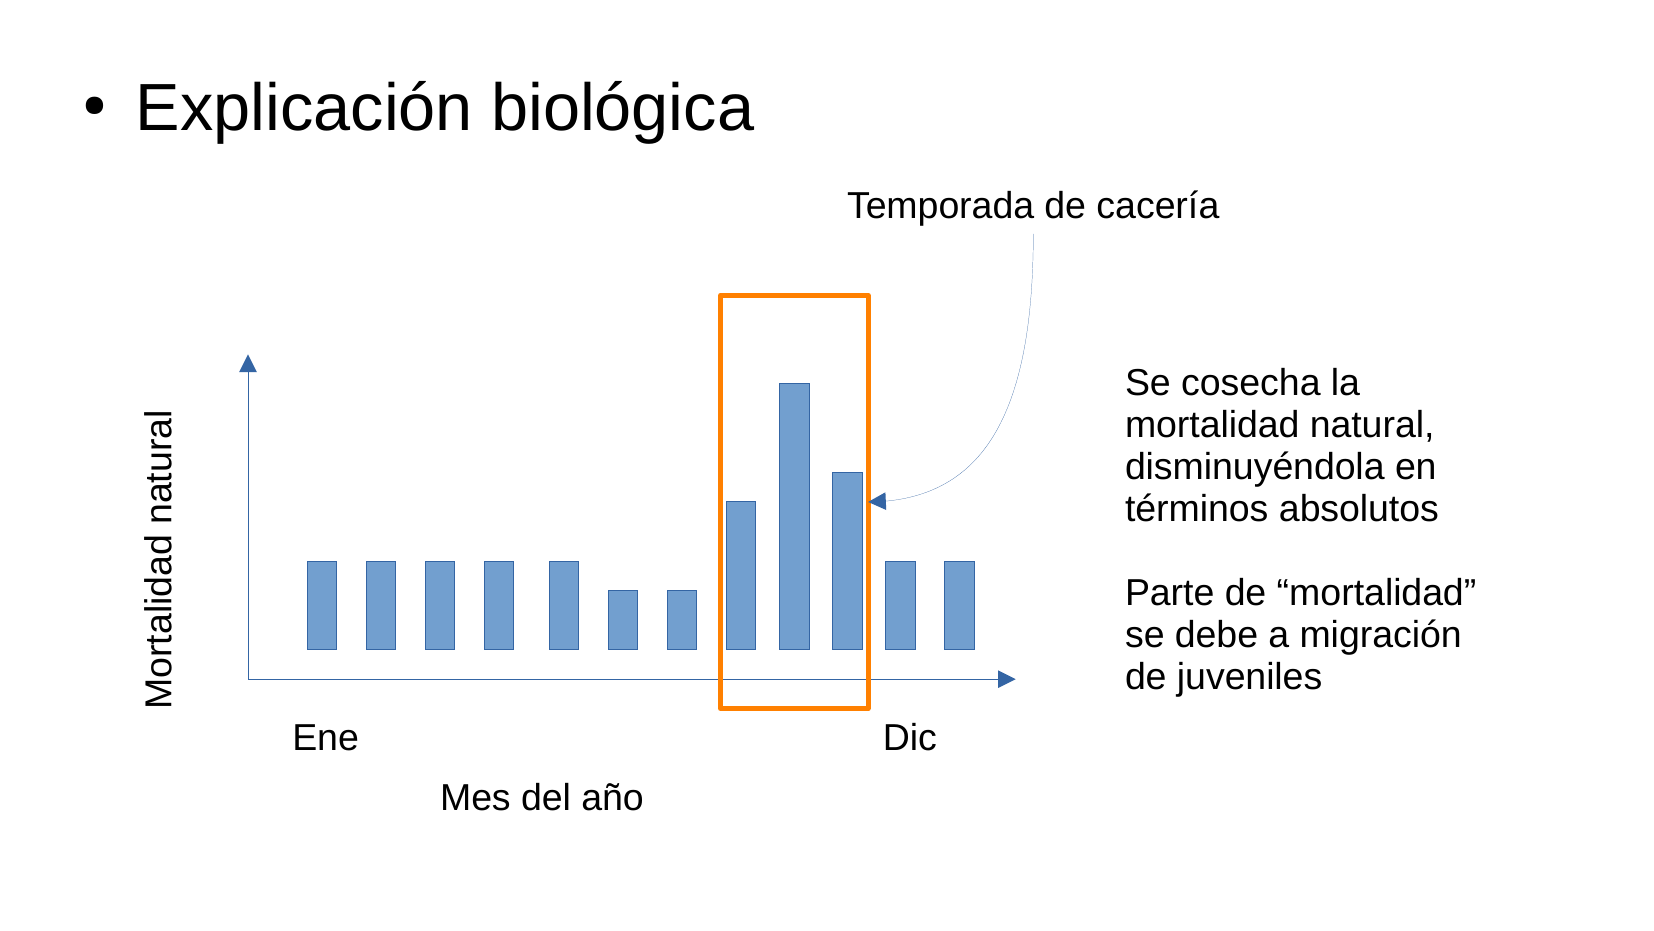

# Explicación biológica
Temporada de cacería
Se cosecha la mortalidad natural, disminuyéndola en términos absolutos
Parte de “mortalidad” se debe a migración de juveniles
Mortalidad natural
Ene								Dic
Mes del año